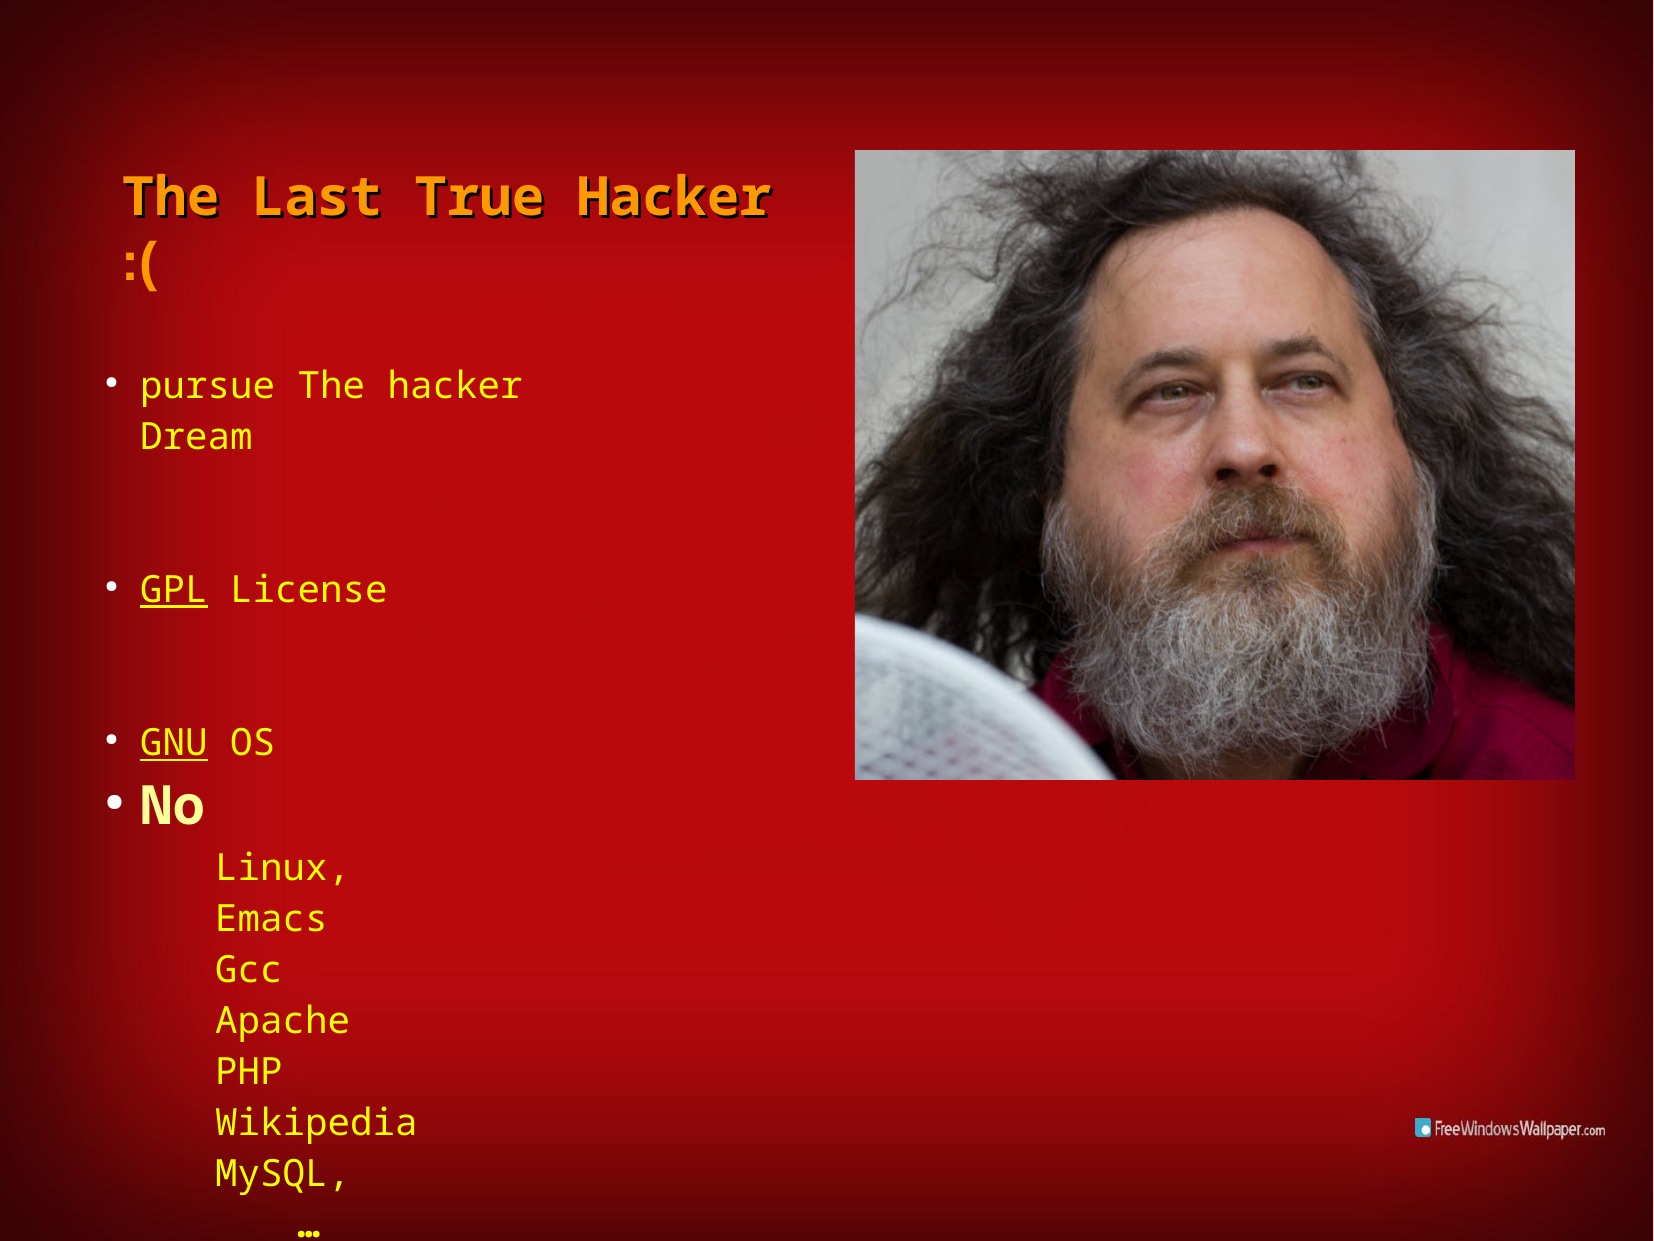

The Last True Hacker
:(
pursue The hacker Dream
GPL License
GNU OS
No
 	Linux,
 	Emacs
 	Gcc
 	Apache
 	PHP
 	Wikipedia
 	MySQL,
 …
 Without R.M.S